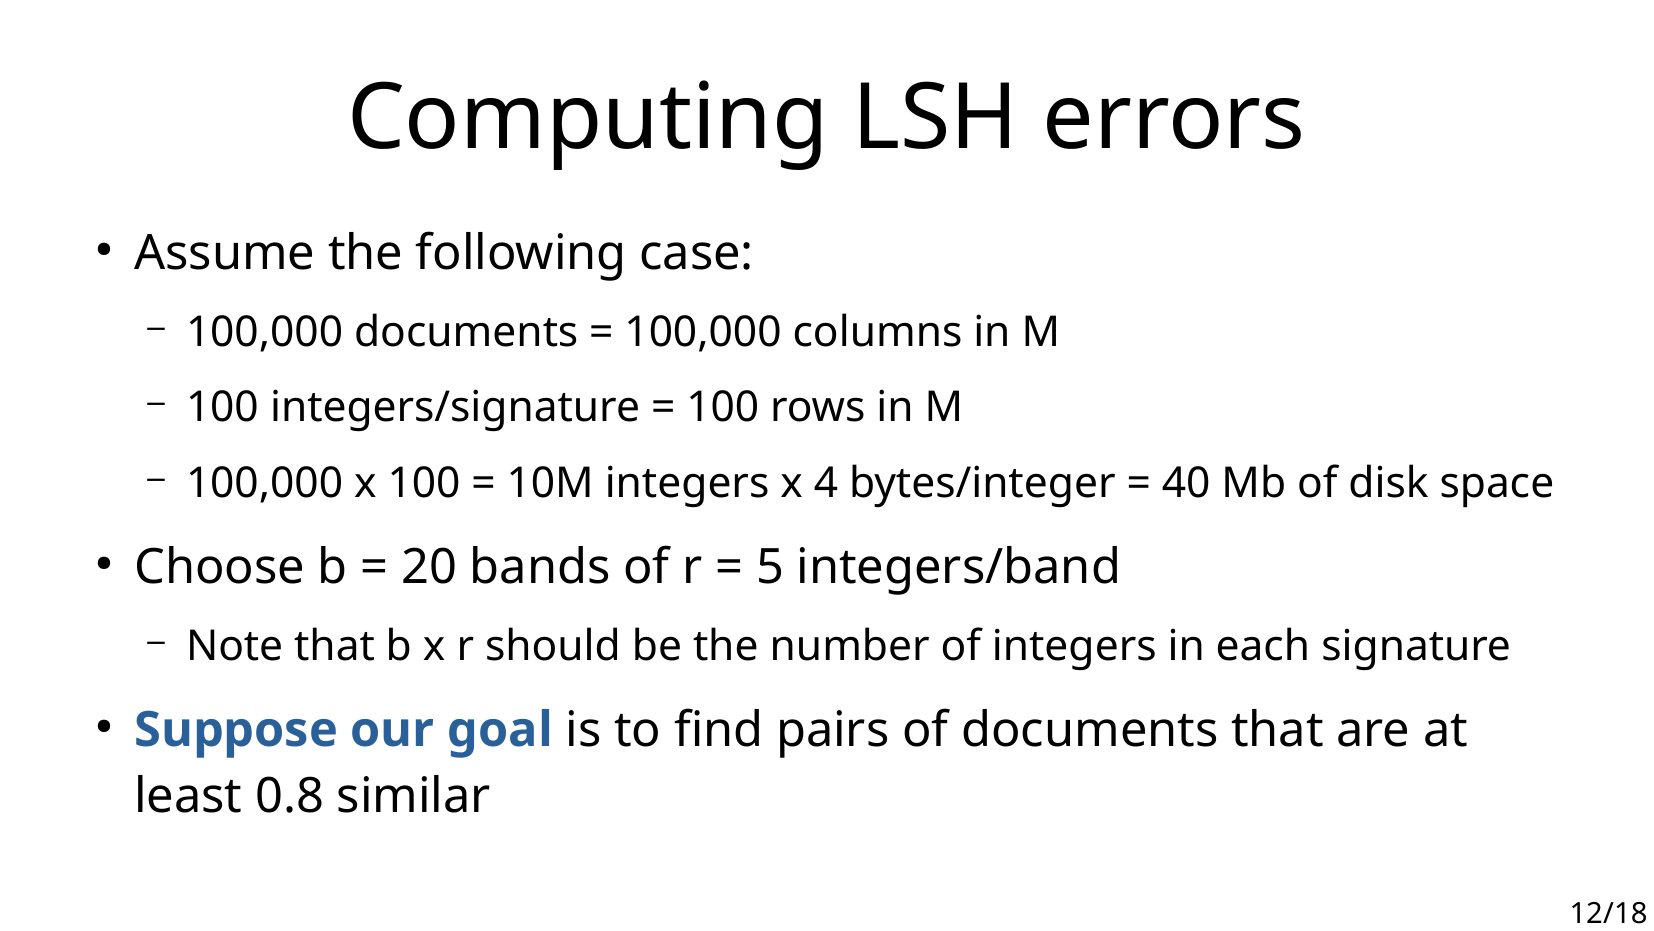

# Computing LSH errors
Assume the following case:
100,000 documents = 100,000 columns in M
100 integers/signature = 100 rows in M
100,000 x 100 = 10M integers x 4 bytes/integer = 40 Mb of disk space
Choose b = 20 bands of r = 5 integers/band
Note that b x r should be the number of integers in each signature
Suppose our goal is to find pairs of documents that are at least 0.8 similar
12